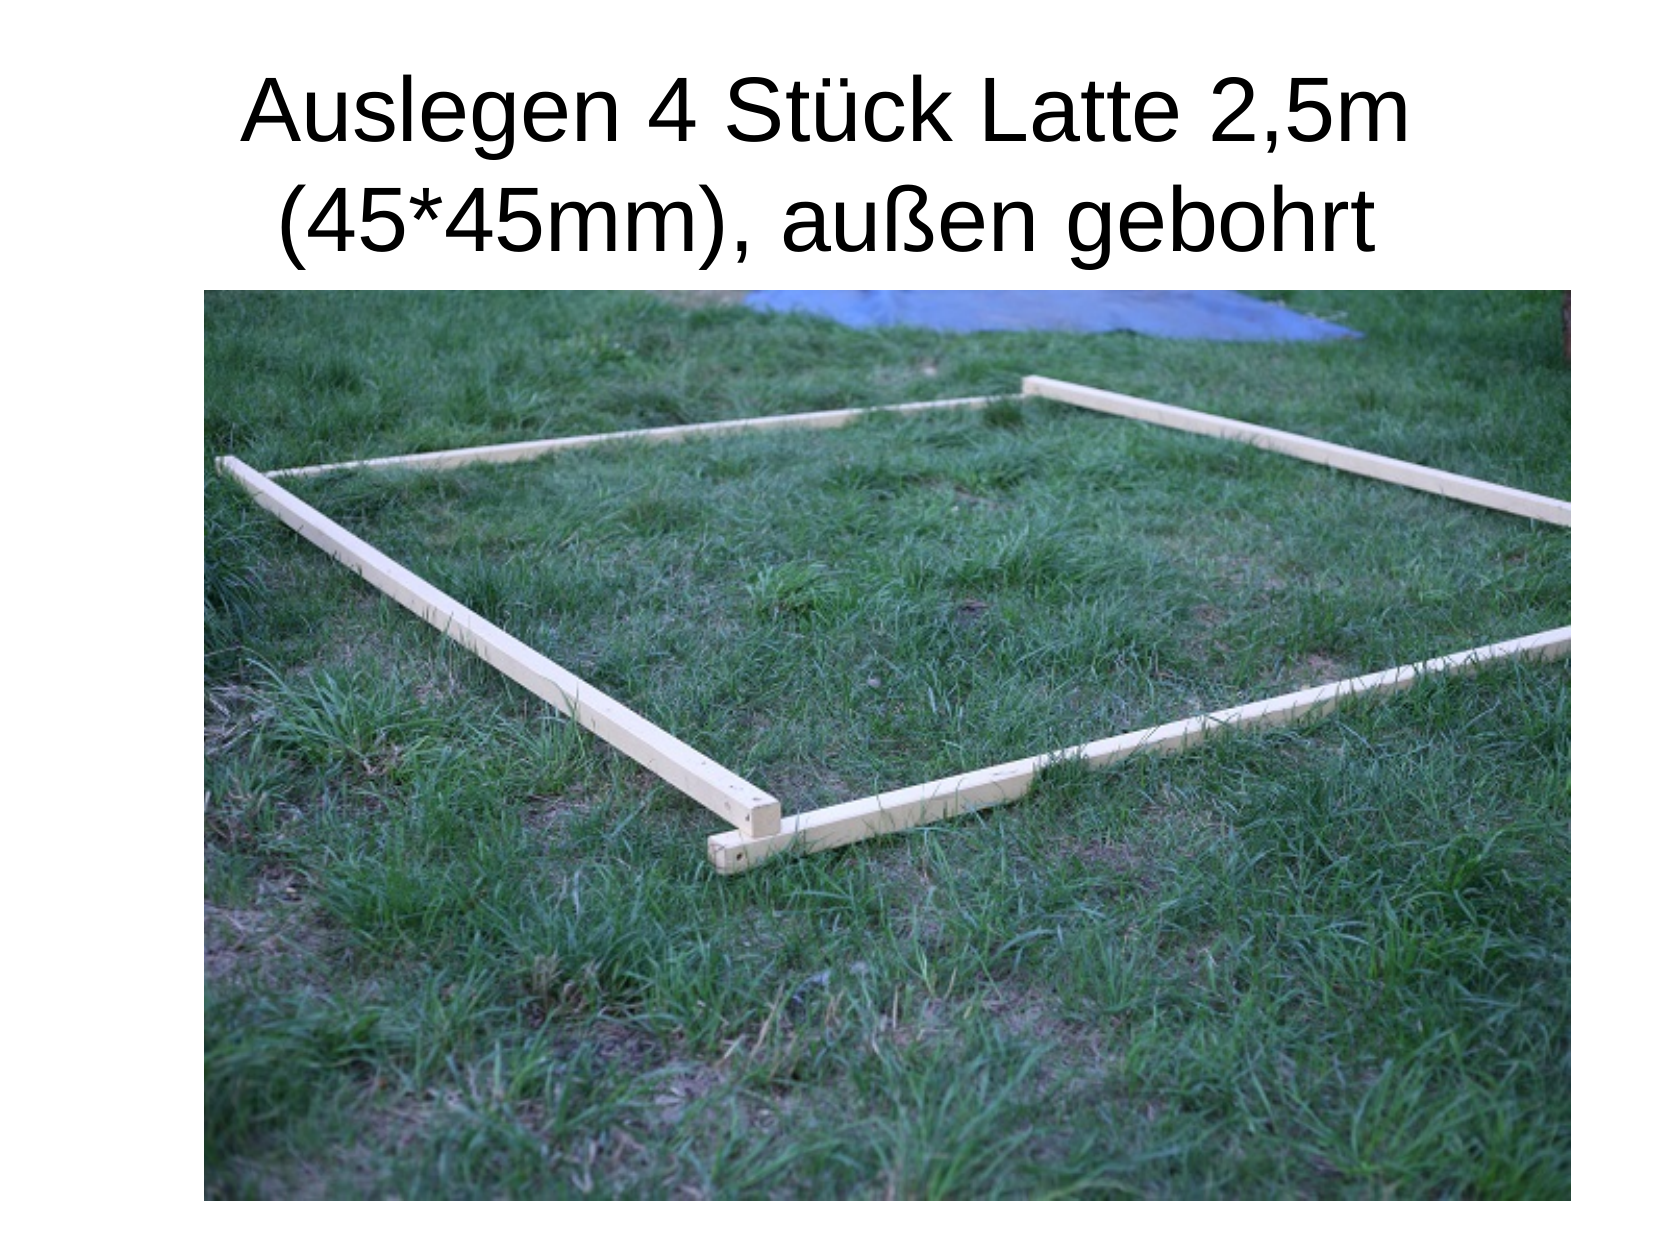

# Auslegen 4 Stück Latte 2,5m (45*45mm), außen gebohrt